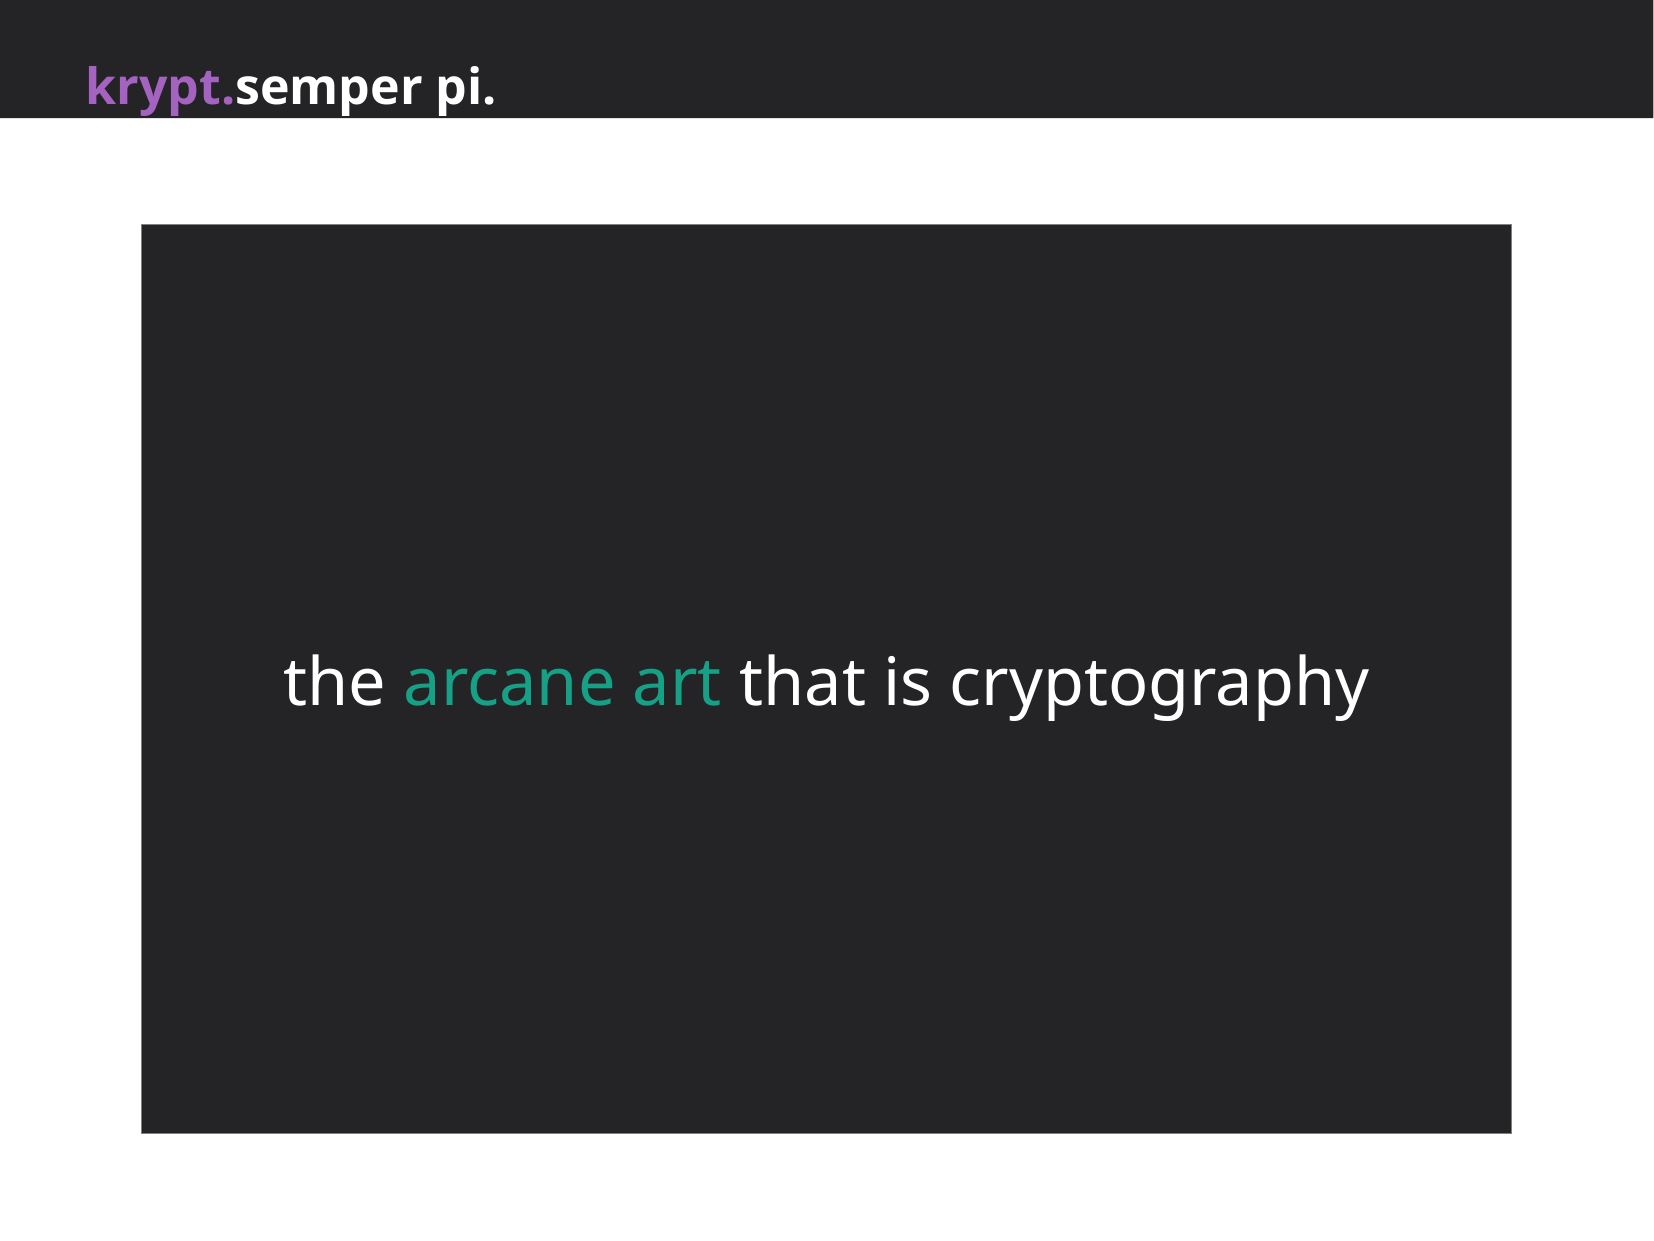

krypt.semper pi.
the arcane art that is cryptography